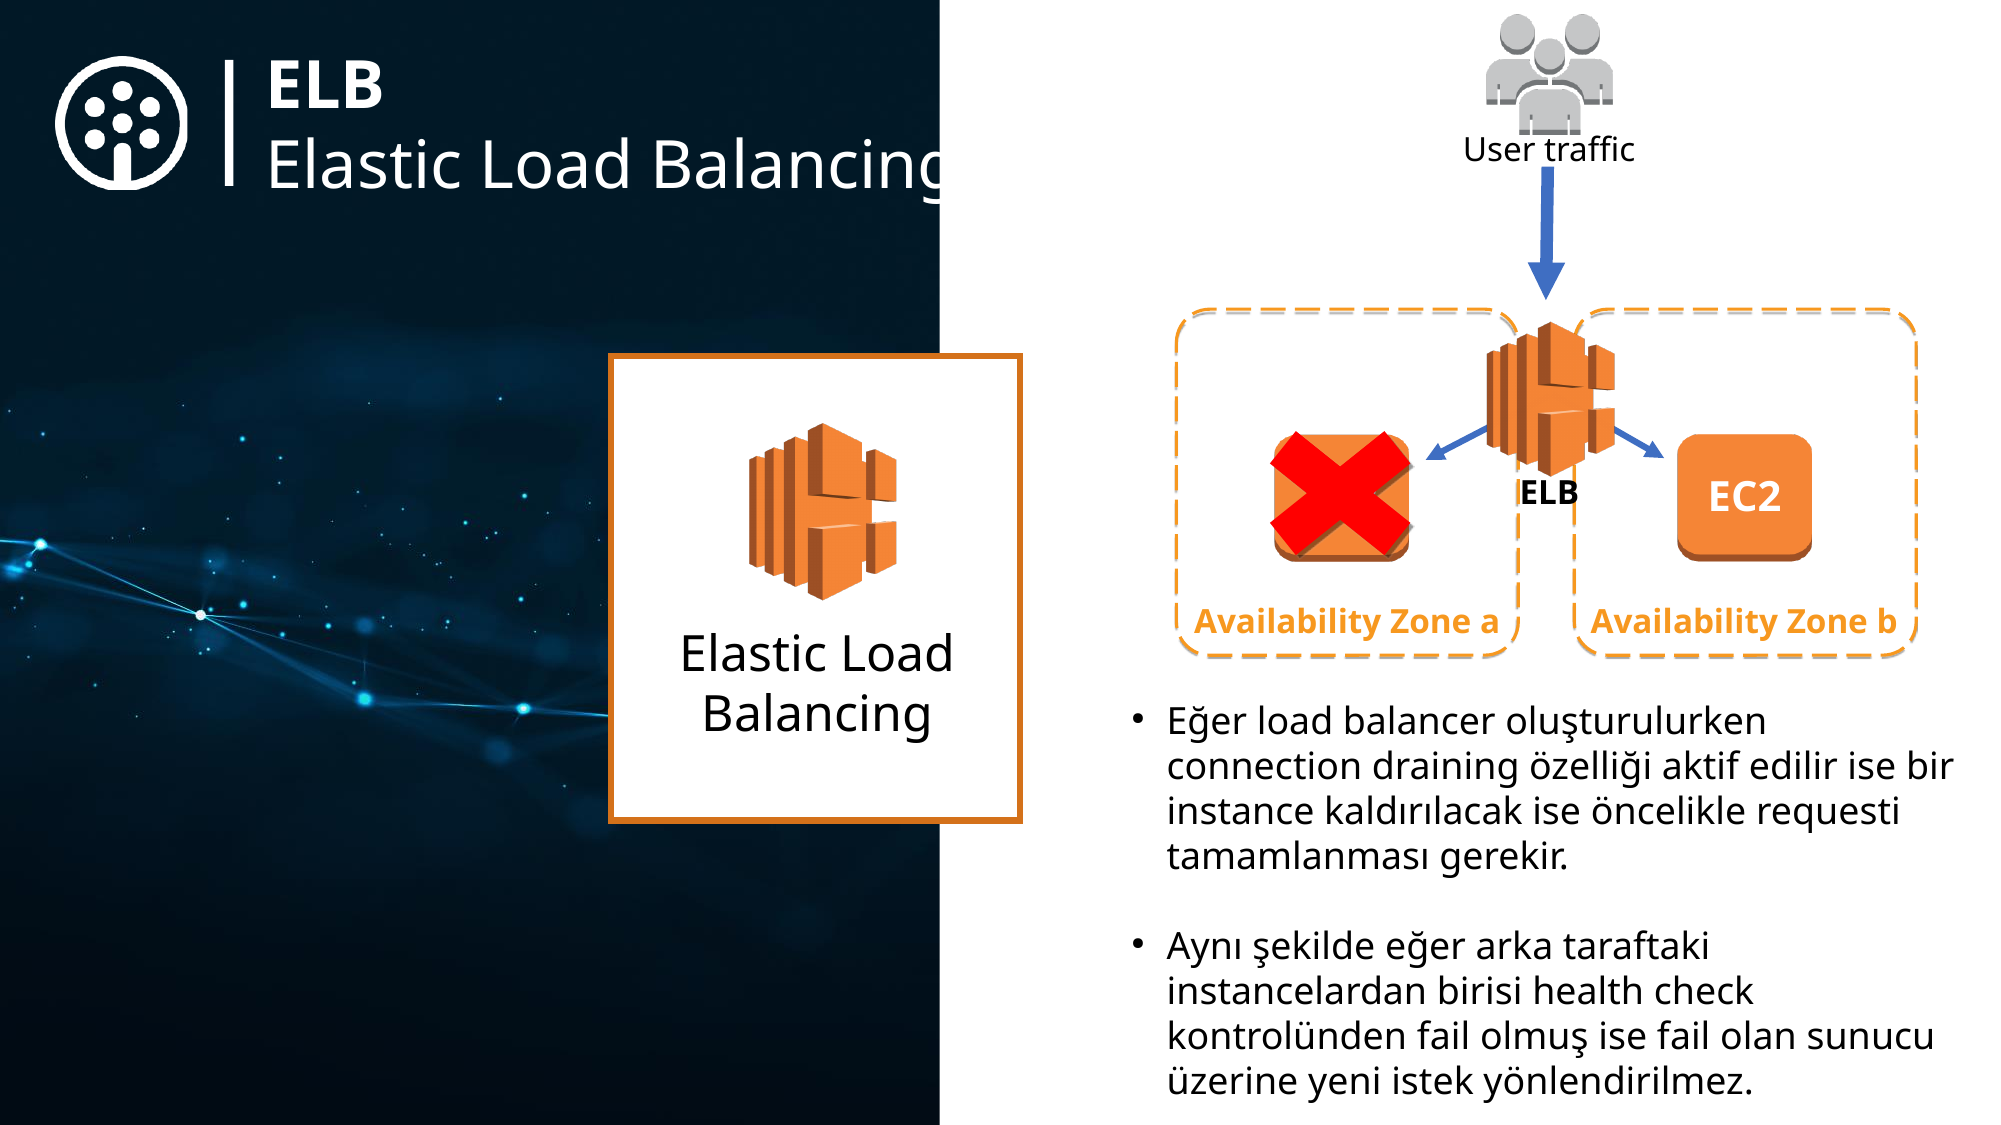

ELB
Elastic Load Balancing
User traffic
EC2
ELB
EC2
Availability Zone a
Availability Zone b
Elastic Load
Balancing
Eğer load balancer oluşturulurken connection draining özelliği aktif edilir ise bir instance kaldırılacak ise öncelikle requesti tamamlanması gerekir.
Aynı şekilde eğer arka taraftaki instancelardan birisi health check kontrolünden fail olmuş ise fail olan sunucu üzerine yeni istek yönlendirilmez.